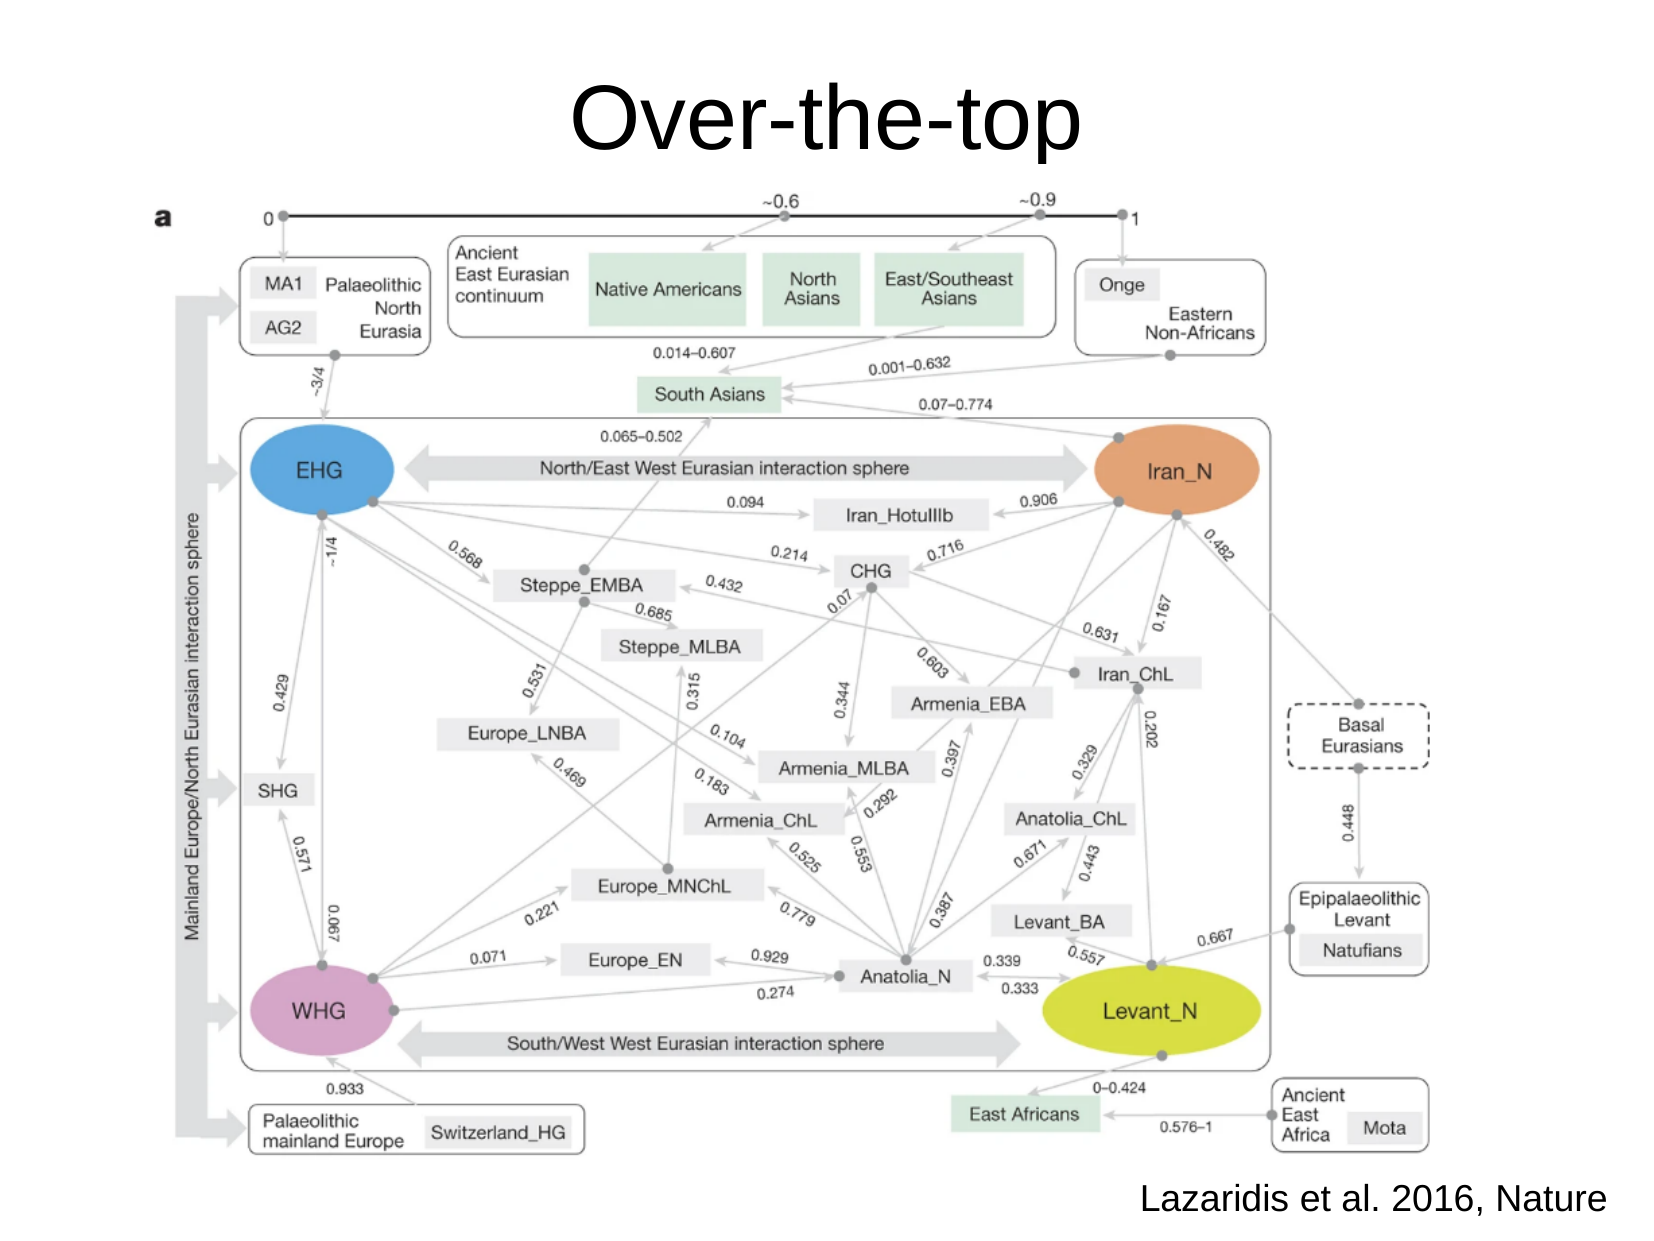

# Over-the-top
Lazaridis et al. 2016, Nature